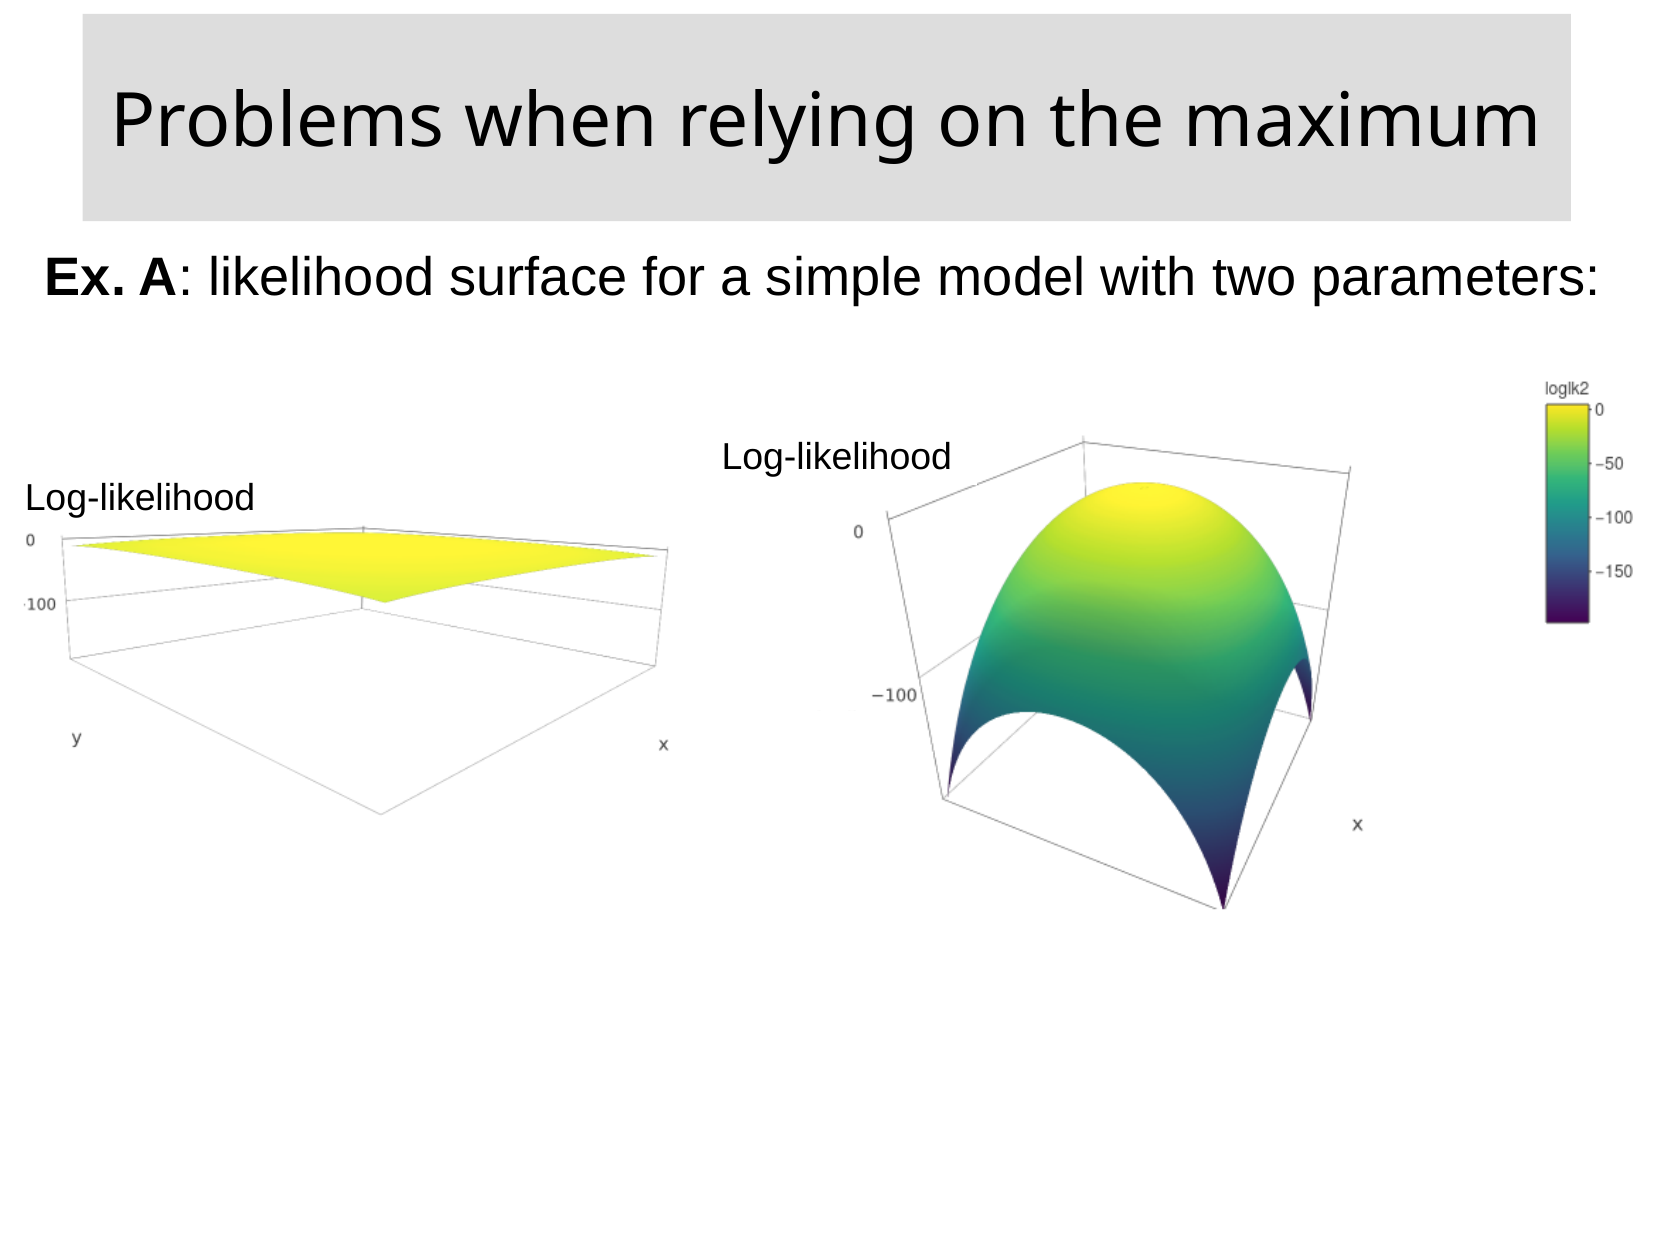

# Problems when relying on the maximum
Ex. A: likelihood surface for a simple model with two parameters:
Log-likelihood
Log-likelihood